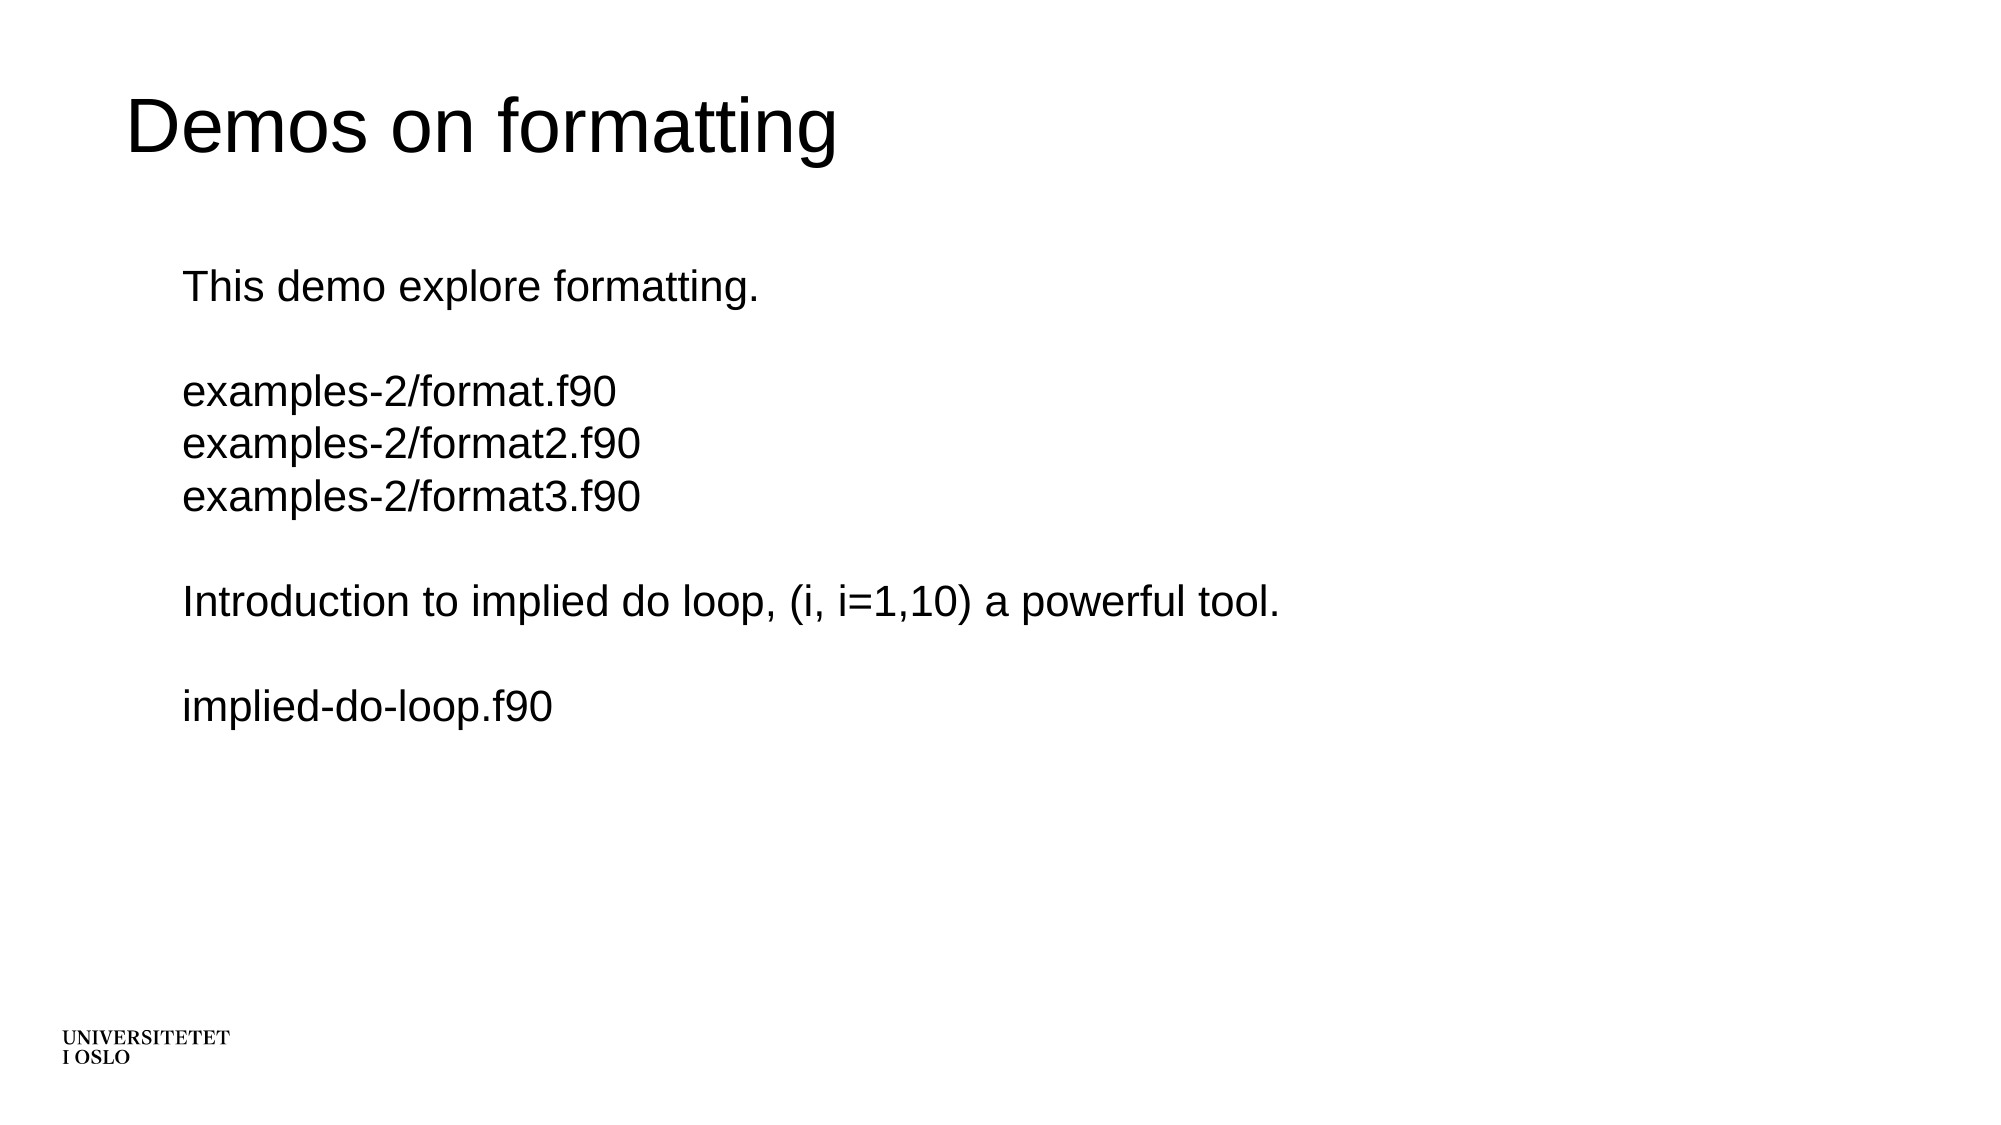

# Demos on formatting
This demo explore formatting.
examples-2/format.f90
examples-2/format2.f90
examples-2/format3.f90
Introduction to implied do loop, (i, i=1,10) a powerful tool.
implied-do-loop.f90